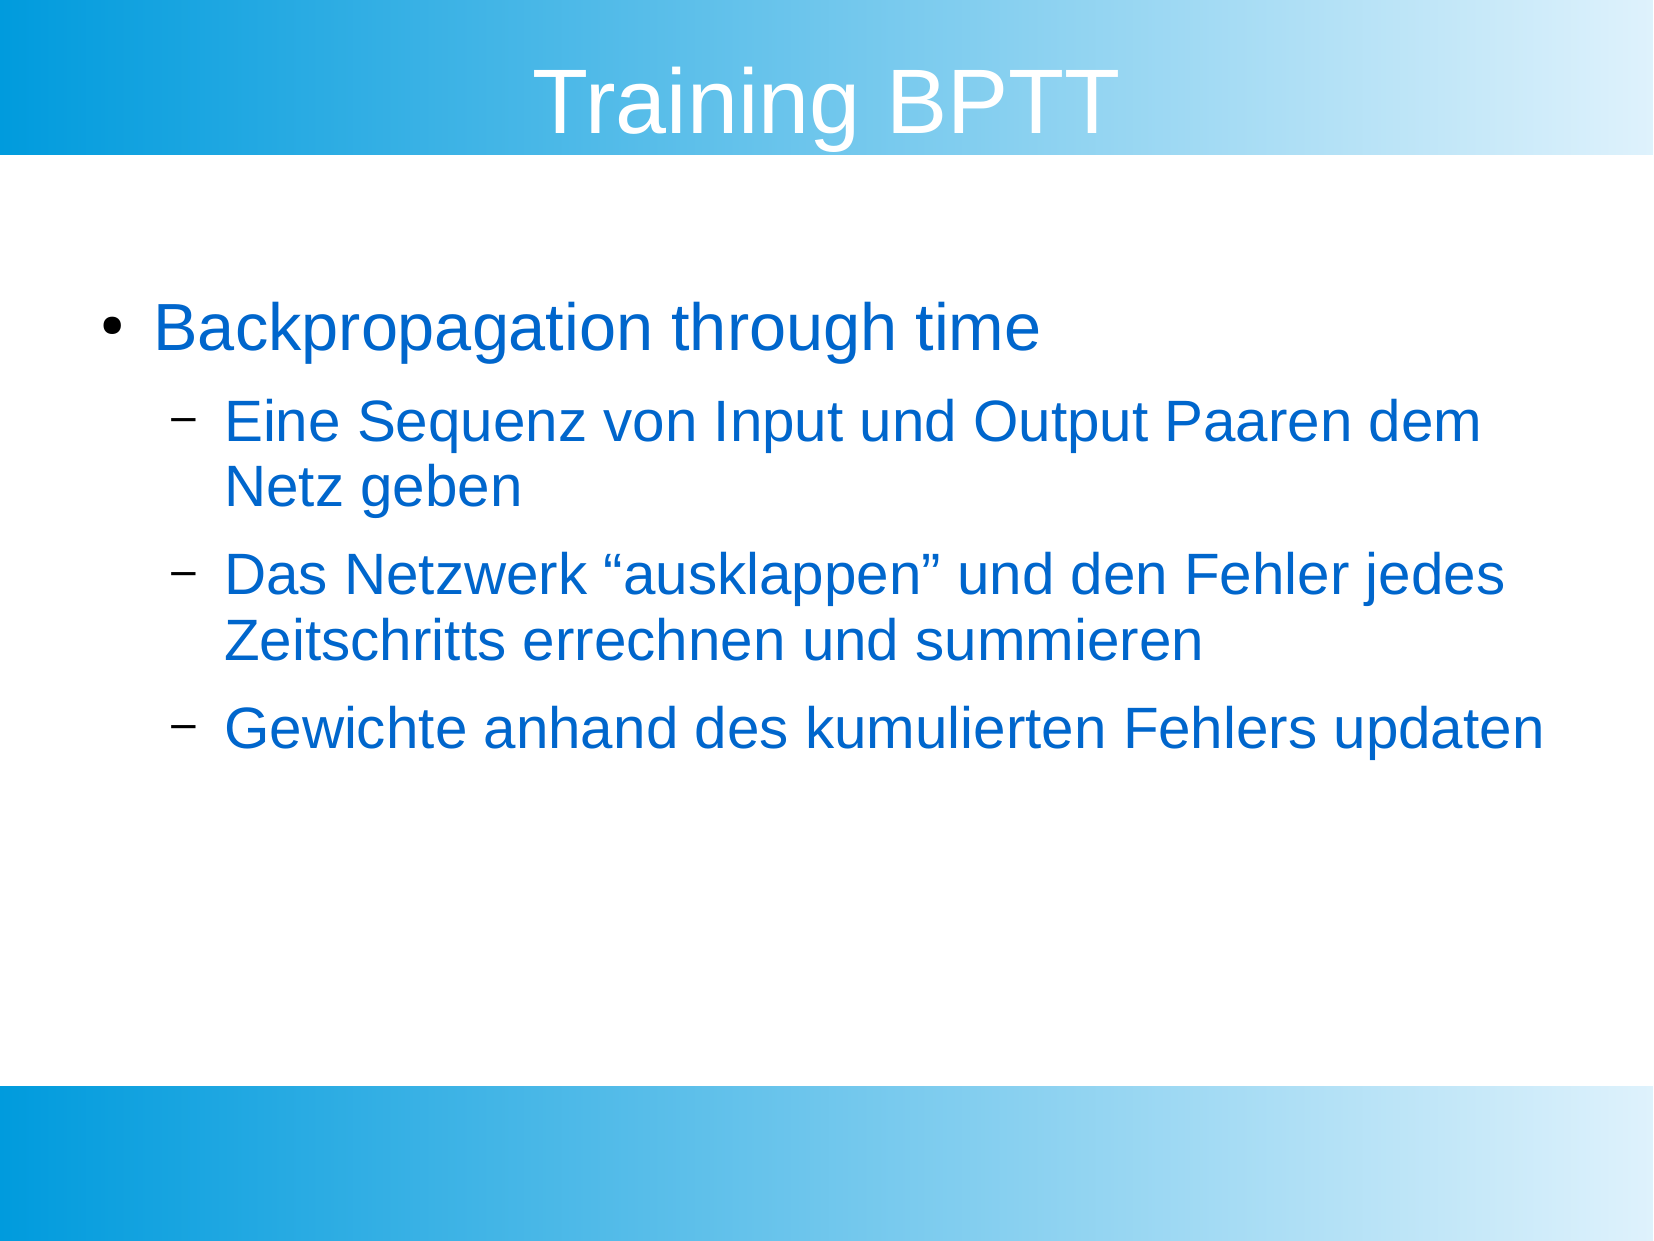

# Training BPTT
Backpropagation through time
Eine Sequenz von Input und Output Paaren dem Netz geben
Das Netzwerk “ausklappen” und den Fehler jedes Zeitschritts errechnen und summieren
Gewichte anhand des kumulierten Fehlers updaten